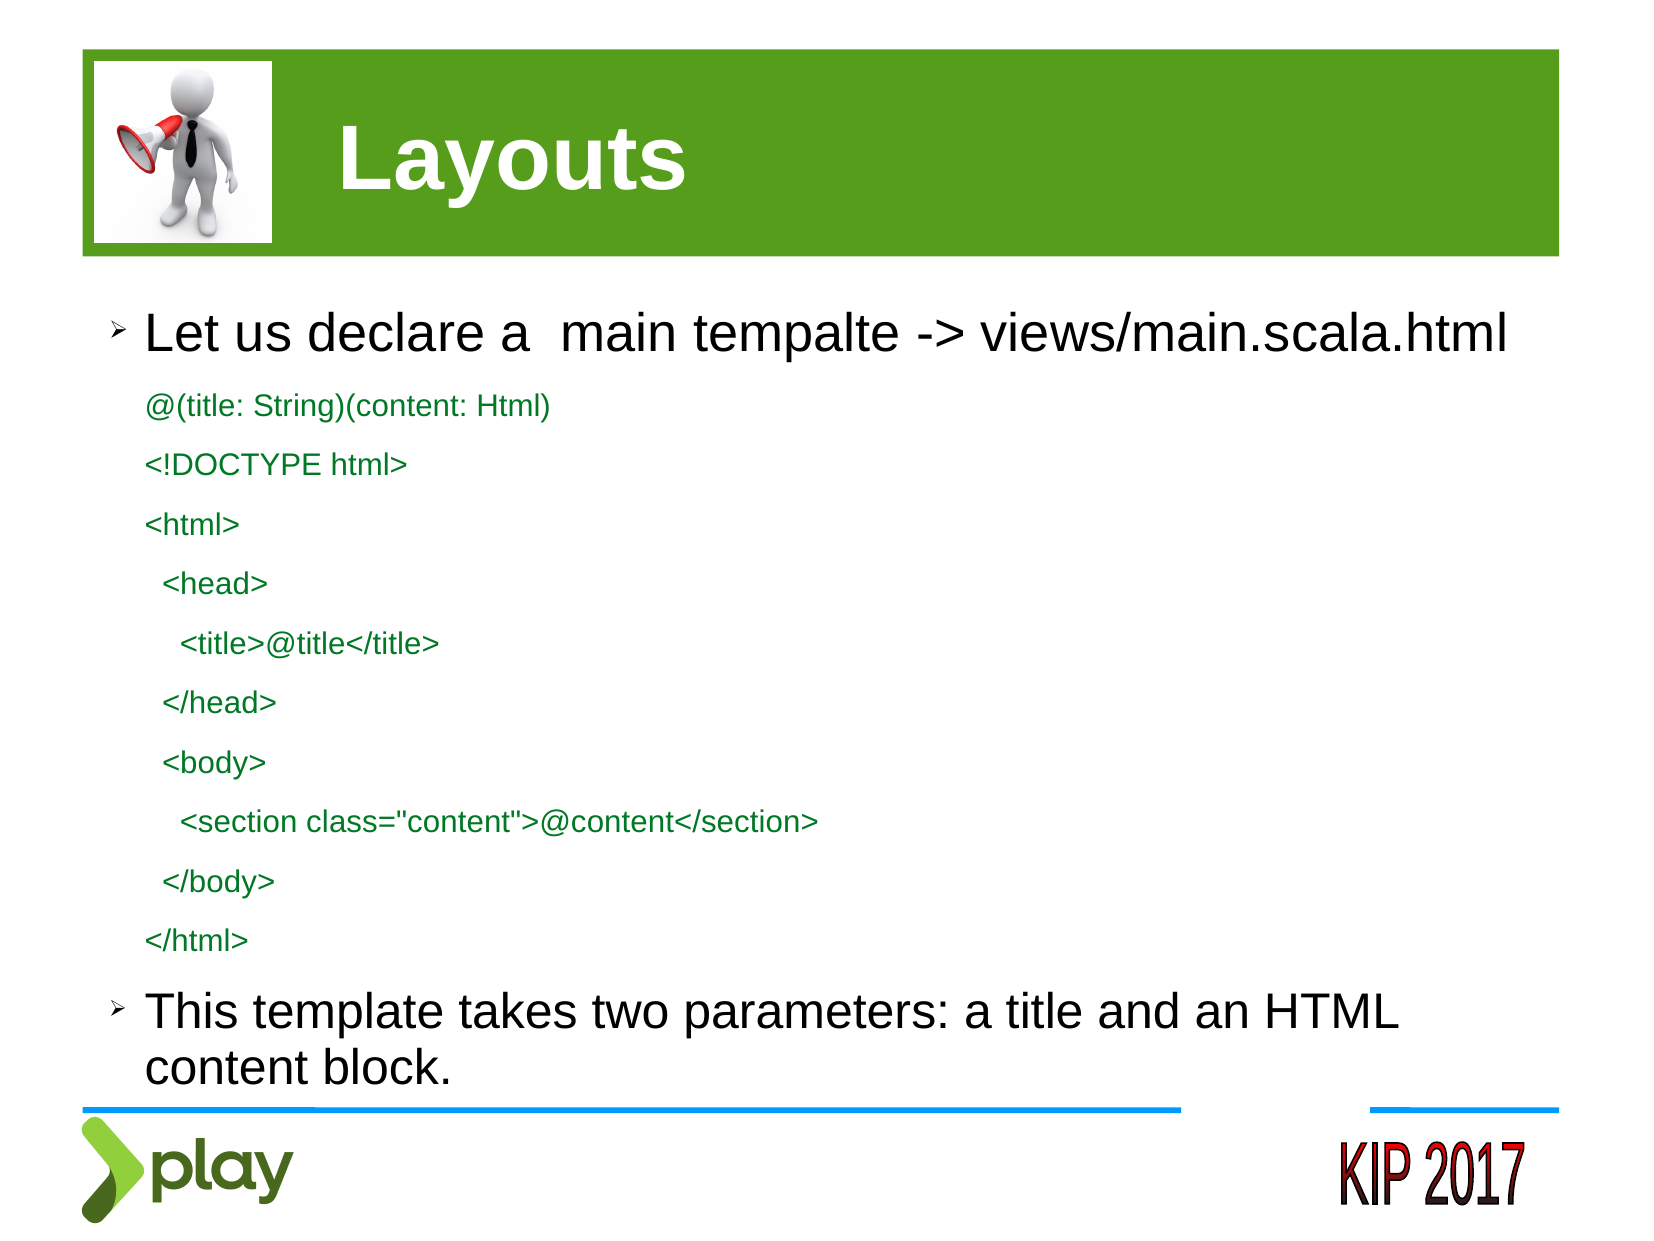

# Layouts
Let us declare a main tempalte -> views/main.scala.html
@(title: String)(content: Html)
<!DOCTYPE html>
<html>
 <head>
 <title>@title</title>
 </head>
 <body>
 <section class="content">@content</section>
 </body>
</html>
This template takes two parameters: a title and an HTML content block.